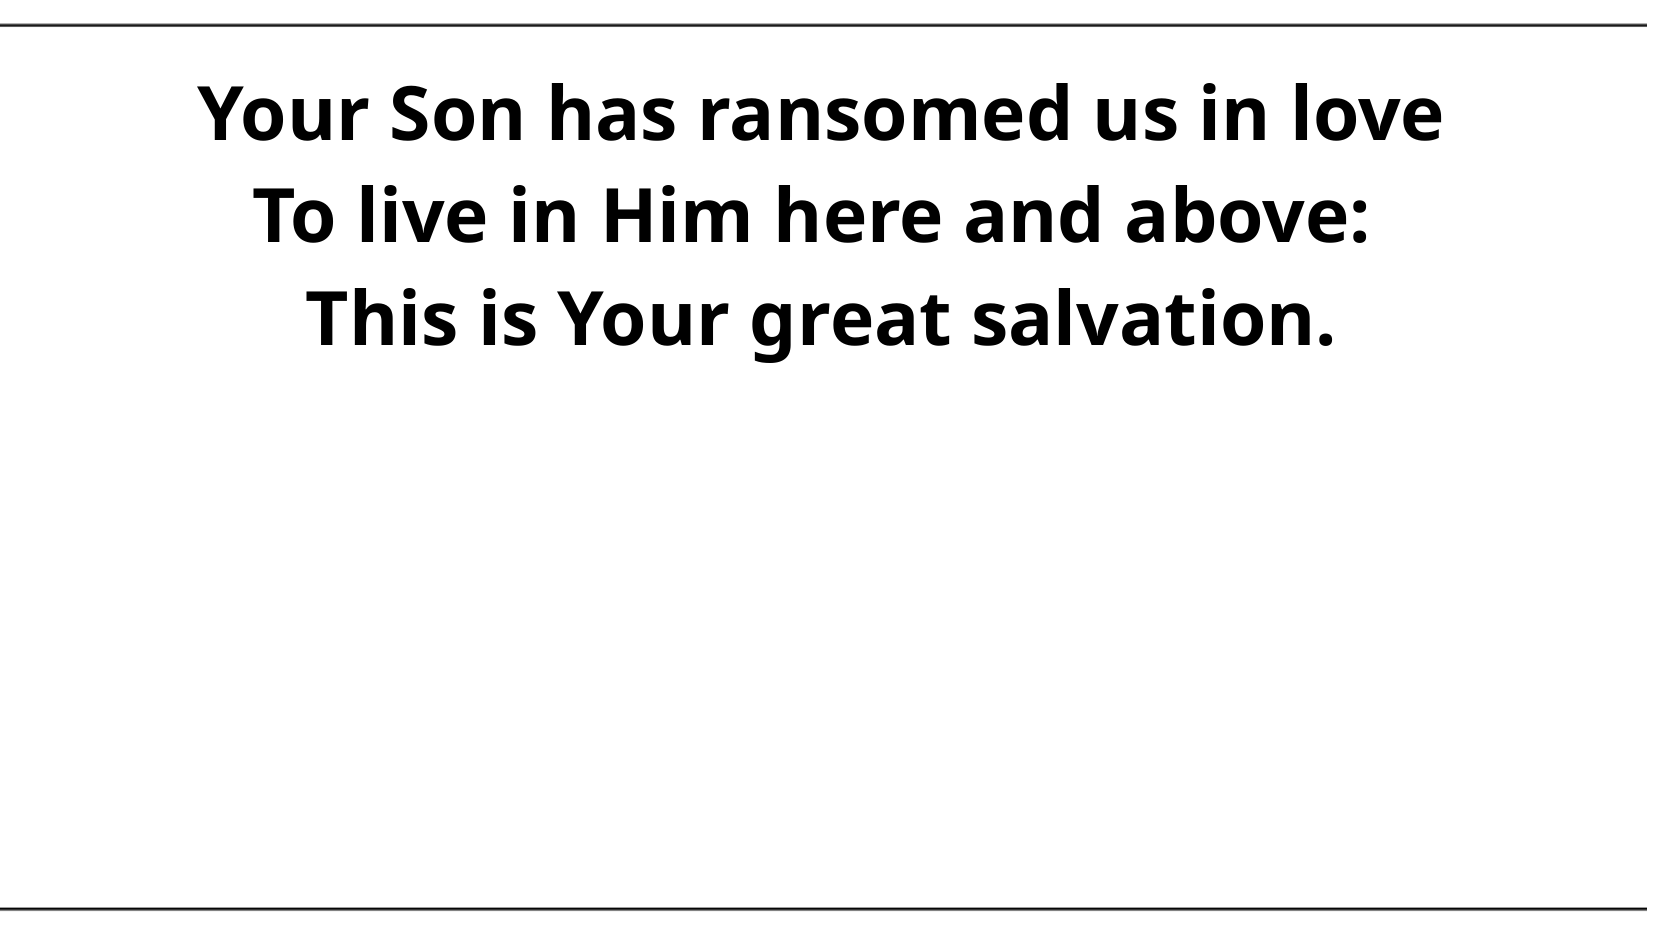

Your Son has ransomed us in love
To live in Him here and above:
This is Your great salvation.